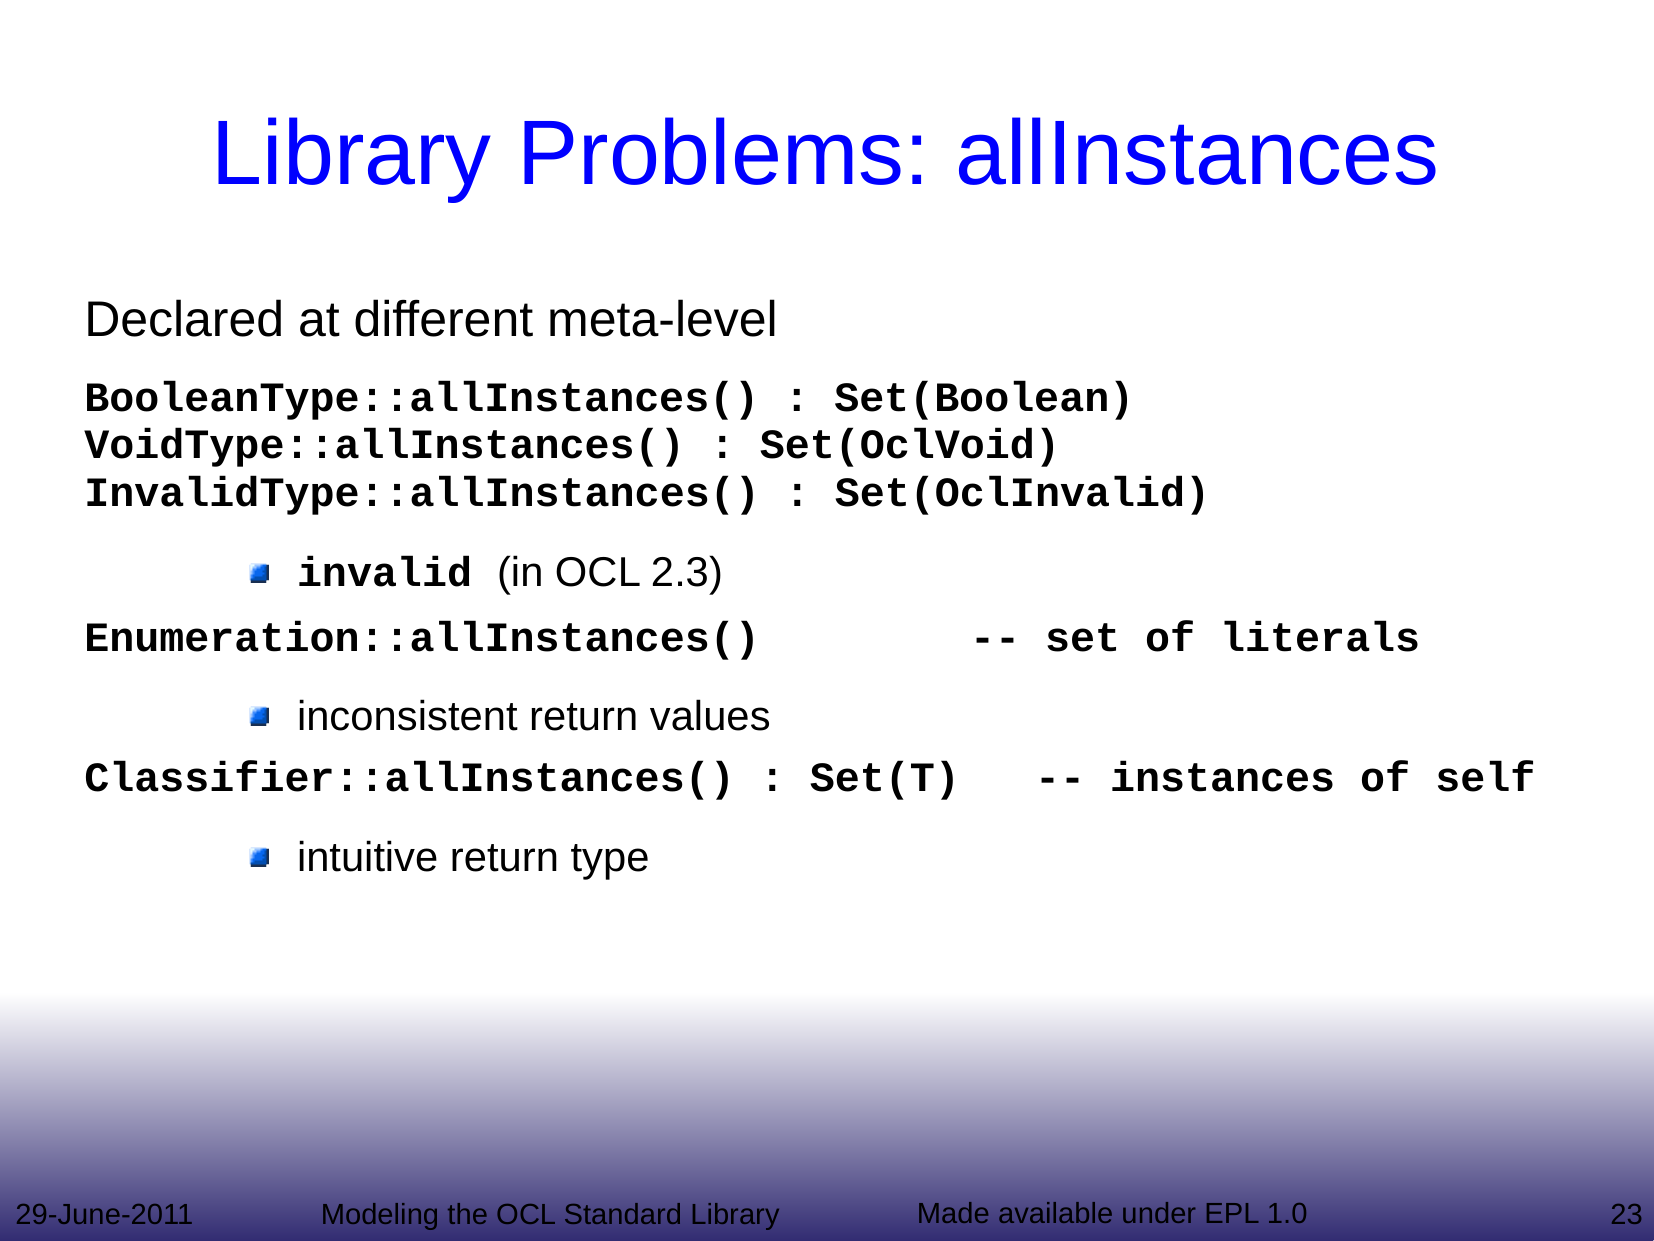

# Library Problems: allInstances
Declared at different meta-level
BooleanType::allInstances() : Set(Boolean) VoidType::allInstances() : Set(OclVoid) InvalidType::allInstances() : Set(OclInvalid)
invalid (in OCL 2.3)
Enumeration::allInstances() 			-- set of literals
inconsistent return values
Classifier::allInstances() : Set(T) -- instances of self
intuitive return type
29-June-2011
Modeling the OCL Standard Library
23